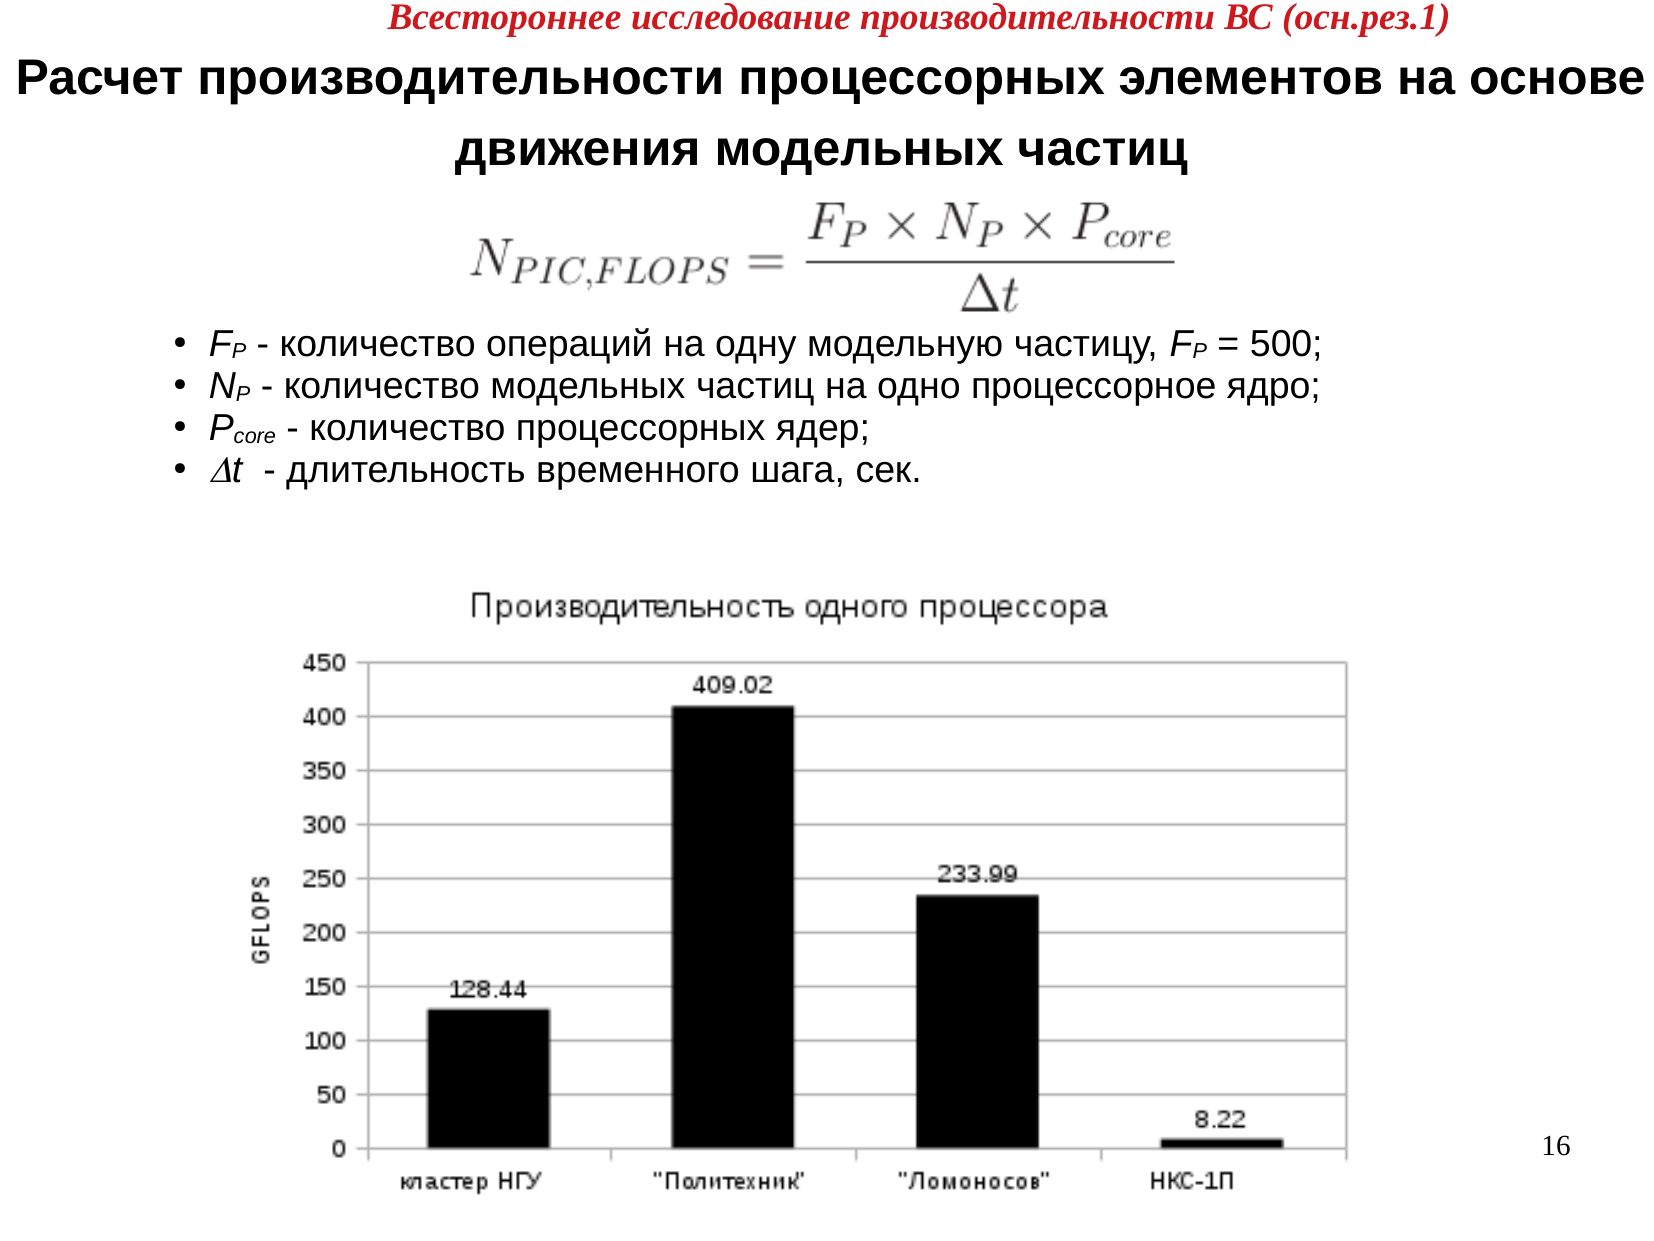

# Расчет производительности процессорных элементов на основе движения модельных частиц
Всестороннее исследование производительности ВС (осн.рез.1)
FP - количество операций на одну модельную частицу, FP = 500;
NP - количество модельных частиц на одно процессорное ядро;
Pcore - количество процессорных ядер;
Dt - длительность временного шага, сек.
16